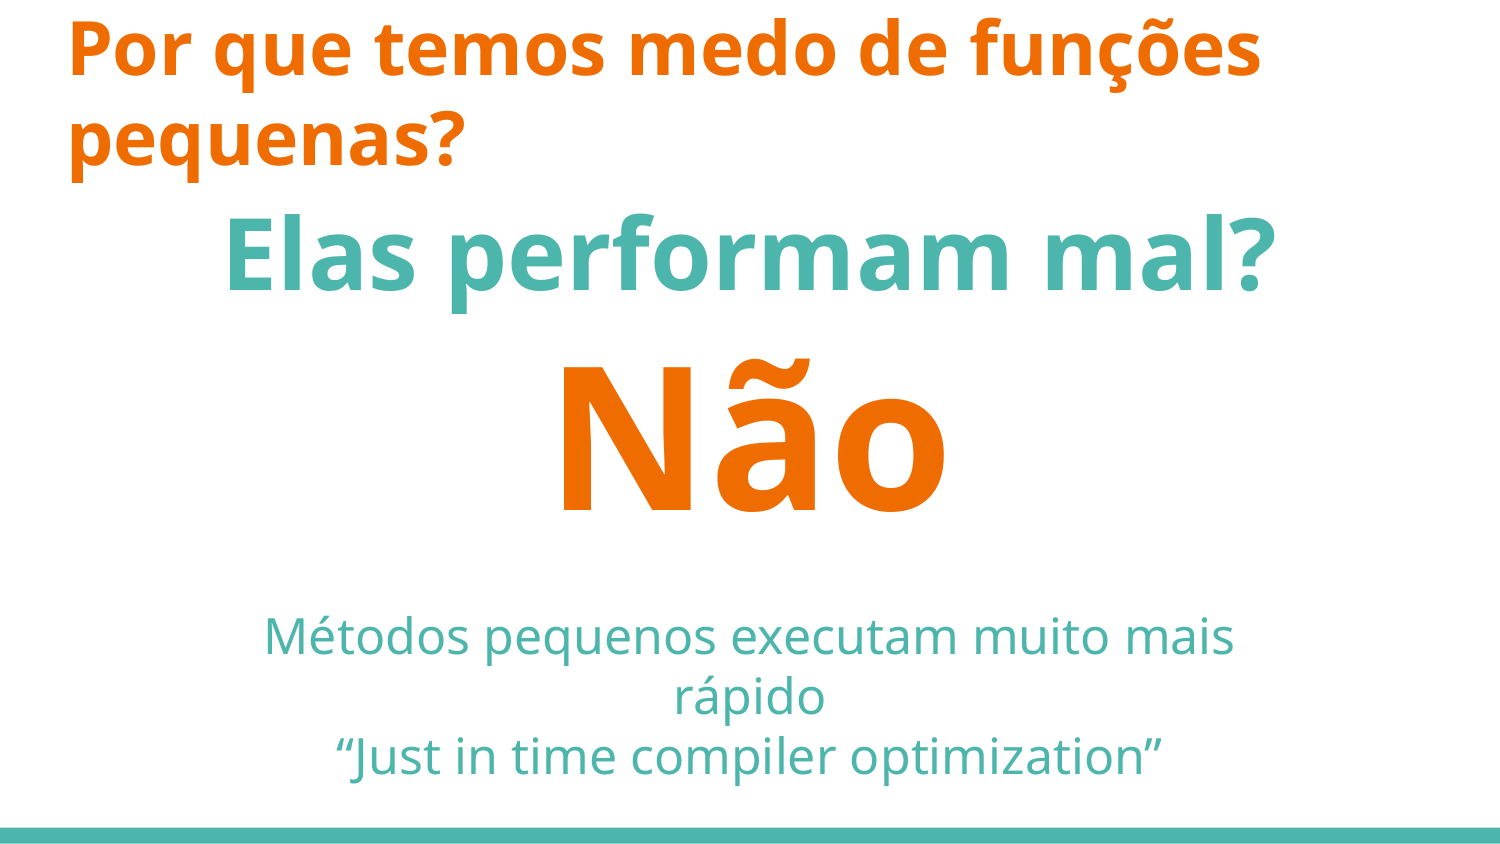

# Por que temos medo de funções pequenas?
Elas performam mal?
Não
Métodos pequenos executam muito mais rápido
“Just in time compiler optimization”